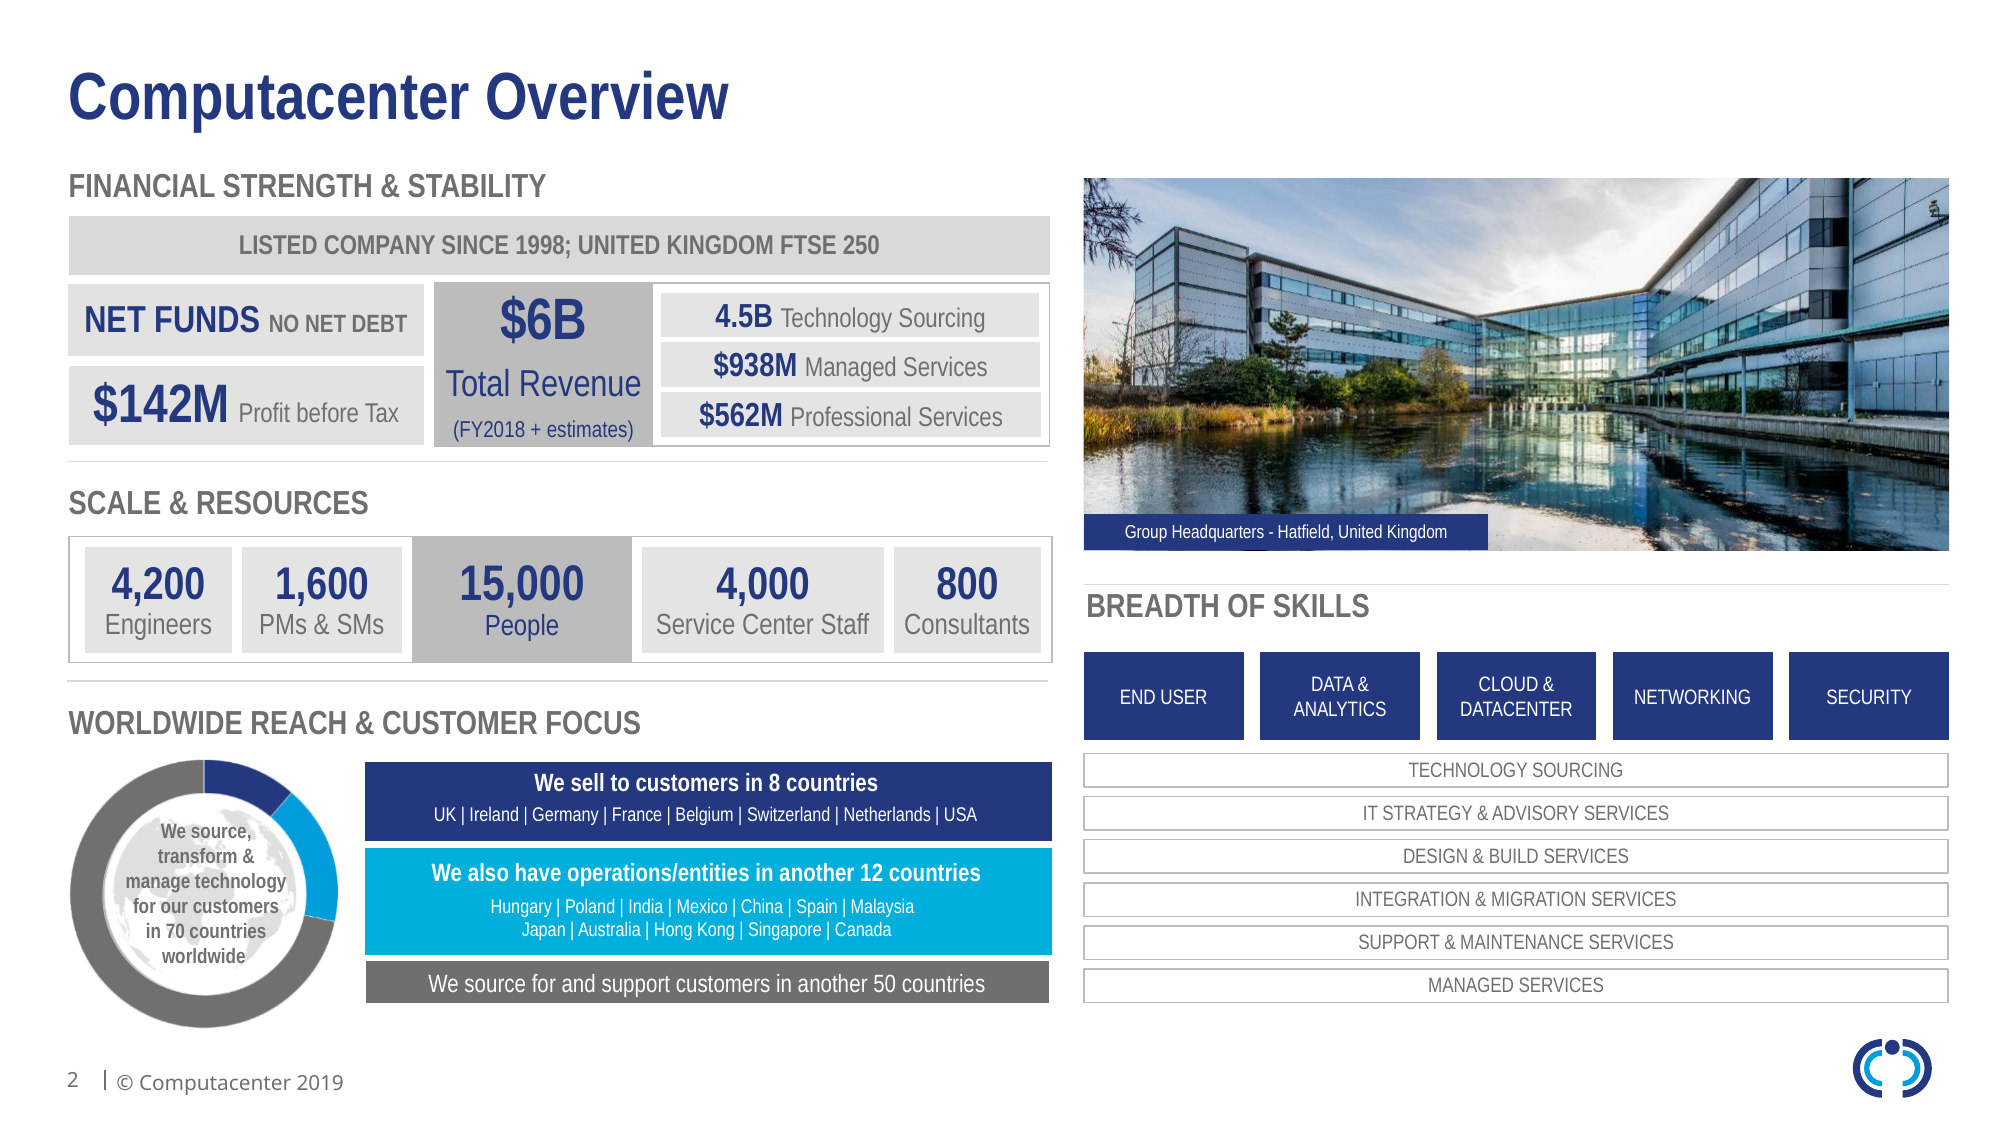

# Computacenter Overview
FINANCIAL STRENGTH & STABILITY
LISTED COMPANY SINCE 1998; UNITED KINGDOM FTSE 250
$6B
Total Revenue
(FY2018 + estimates)
NET FUNDS NO NET DEBT
4.5B Technology Sourcing
$938M Managed Services
$142M Profit before Tax
$562M Professional Services
SCALE & RESOURCES
Group Headquarters - Hatfield, United Kingdom
15,000
People
4,200
Engineers
1,600
PMs & SMs
4,000
Service Center Staff
800
Consultants
BREADTH OF SKILLS
END USER
DATA & ANALYTICS
CLOUD & DATACENTER
NETWORKING
SECURITY
WORLDWIDE REACH & CUSTOMER FOCUS
Technology Sourcing
We sell to customers in 8 countries
IT Strategy & Advisory Services
UK | Ireland | Germany | France | Belgium | Switzerland | Netherlands | USA
We source, transform & manage technology for our customers in 70 countries worldwide
Design & Build Services
We also have operations/entities in another 12 countries
Integration & Migration Services
Hungary | Poland | India | Mexico | China | Spain | Malaysia
Japan | Australia | Hong Kong | Singapore | Canada
Support & Maintenance Services
We source for and support customers in another 50 countries
Managed Services
1
© Computacenter 2019